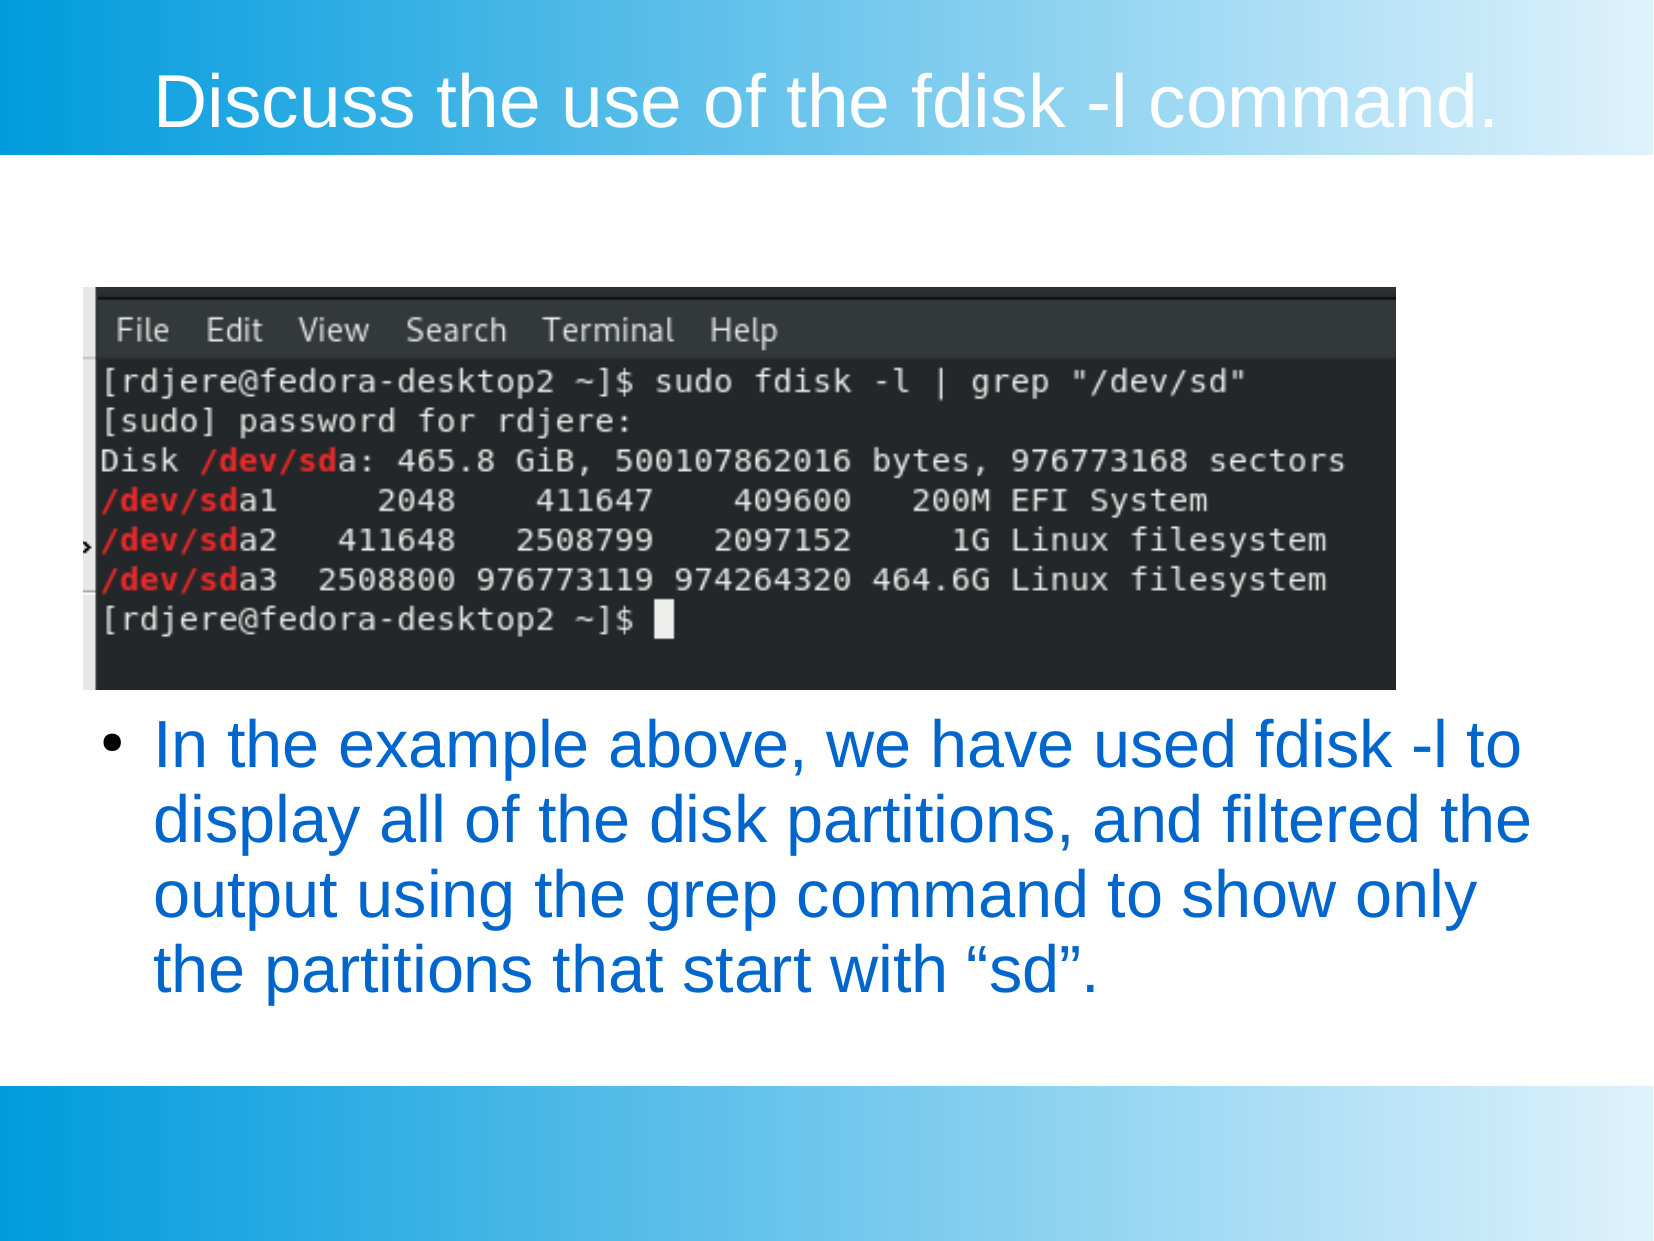

# Discuss the use of the fdisk -l command.
In the example above, we have used fdisk -l to display all of the disk partitions, and filtered the output using the grep command to show only the partitions that start with “sd”.